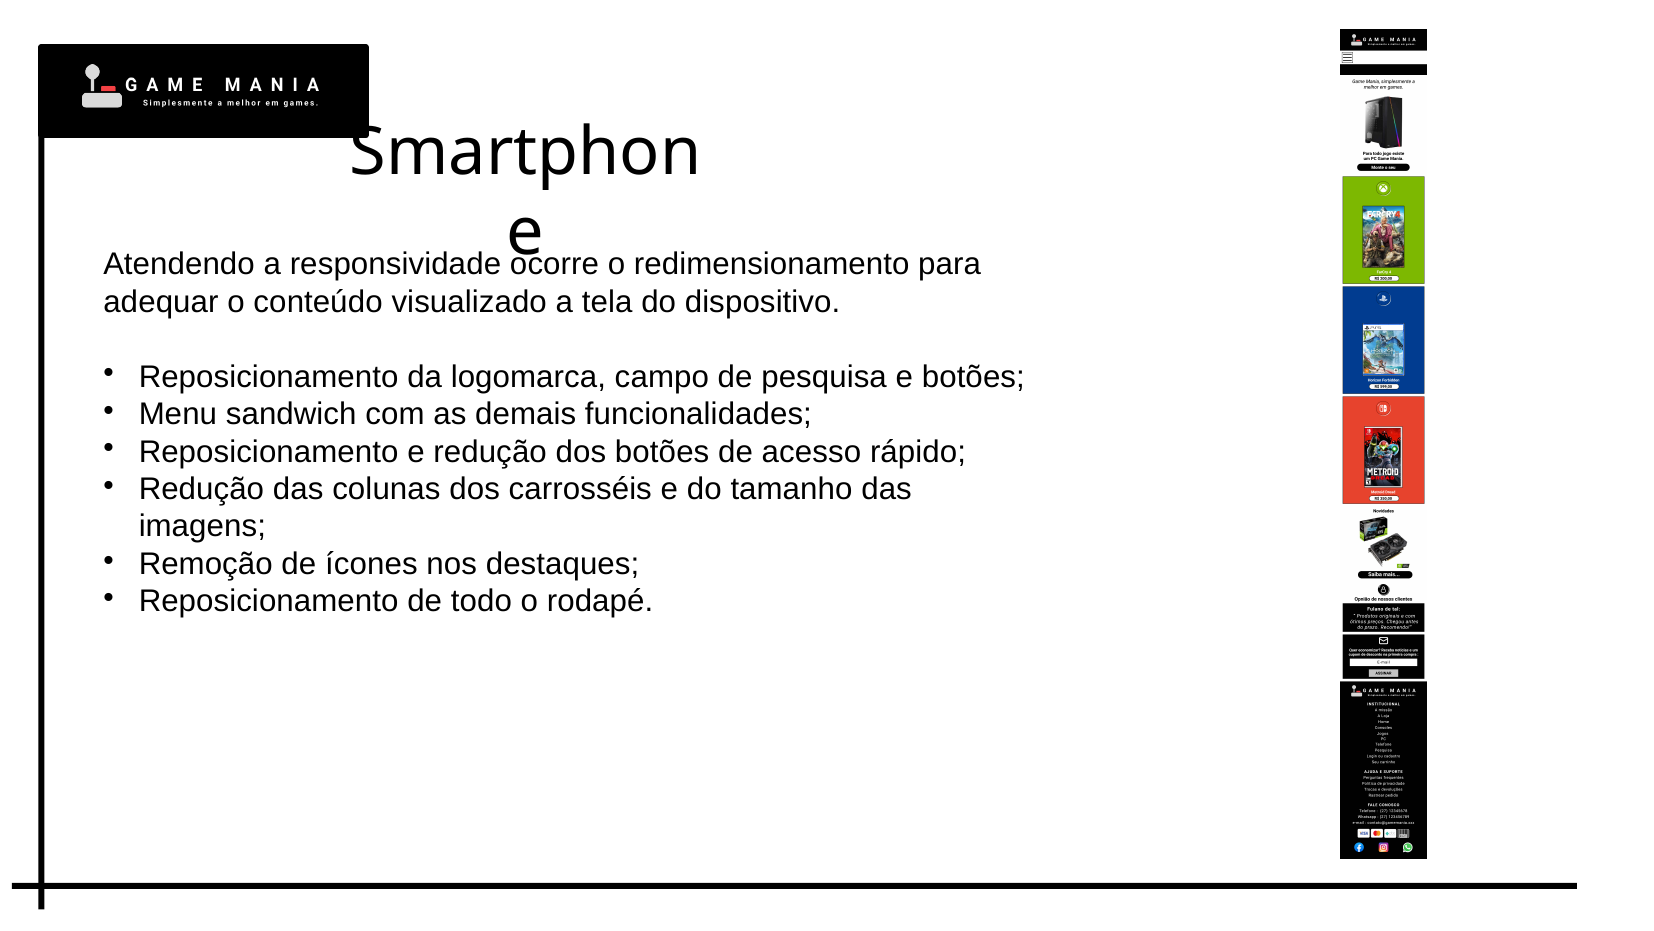

Smartphone
Atendendo a responsividade ocorre o redimensionamento para adequar o conteúdo visualizado a tela do dispositivo.
Reposicionamento da logomarca, campo de pesquisa e botões;
Menu sandwich com as demais funcionalidades;
Reposicionamento e redução dos botões de acesso rápido;
Redução das colunas dos carrosséis e do tamanho das imagens;
Remoção de ícones nos destaques;
Reposicionamento de todo o rodapé.